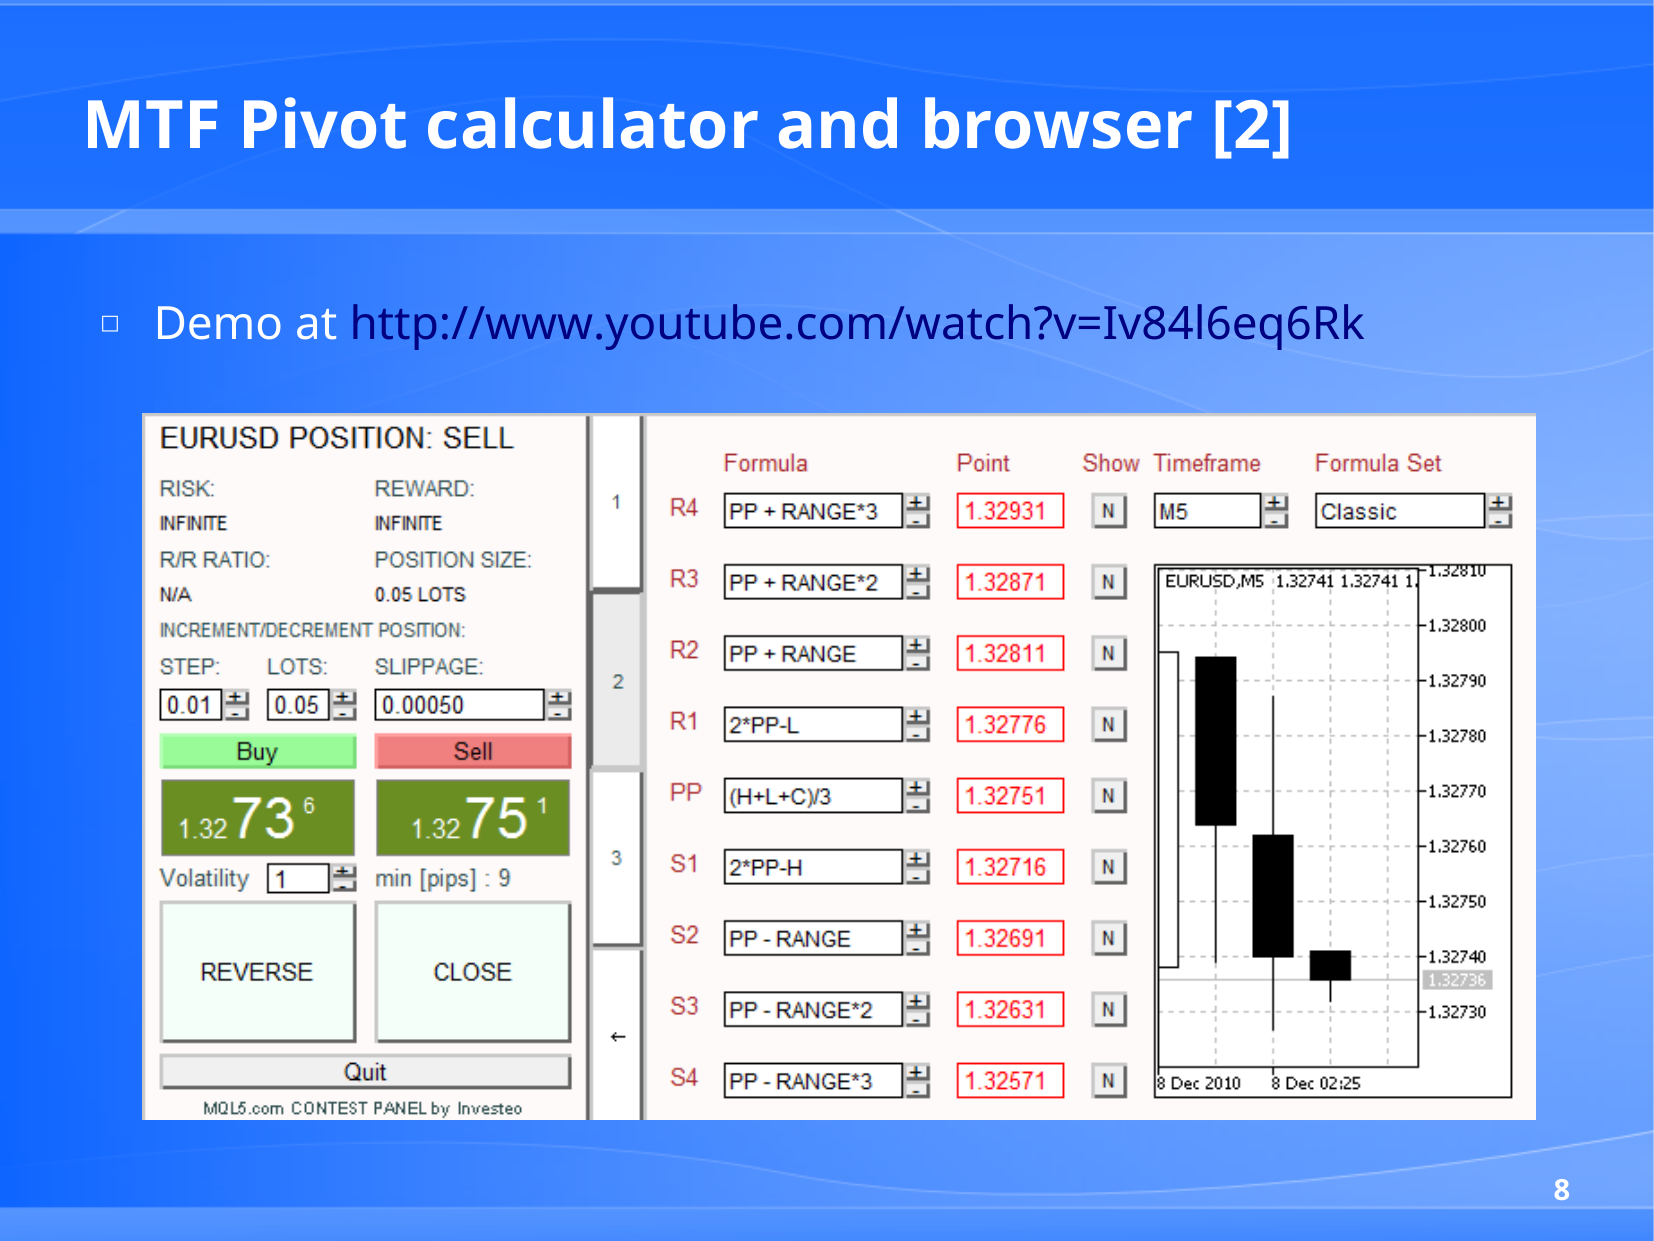

# MTF Pivot calculator and browser [2]
Demo at http://www.youtube.com/watch?v=Iv84l6eq6Rk
8